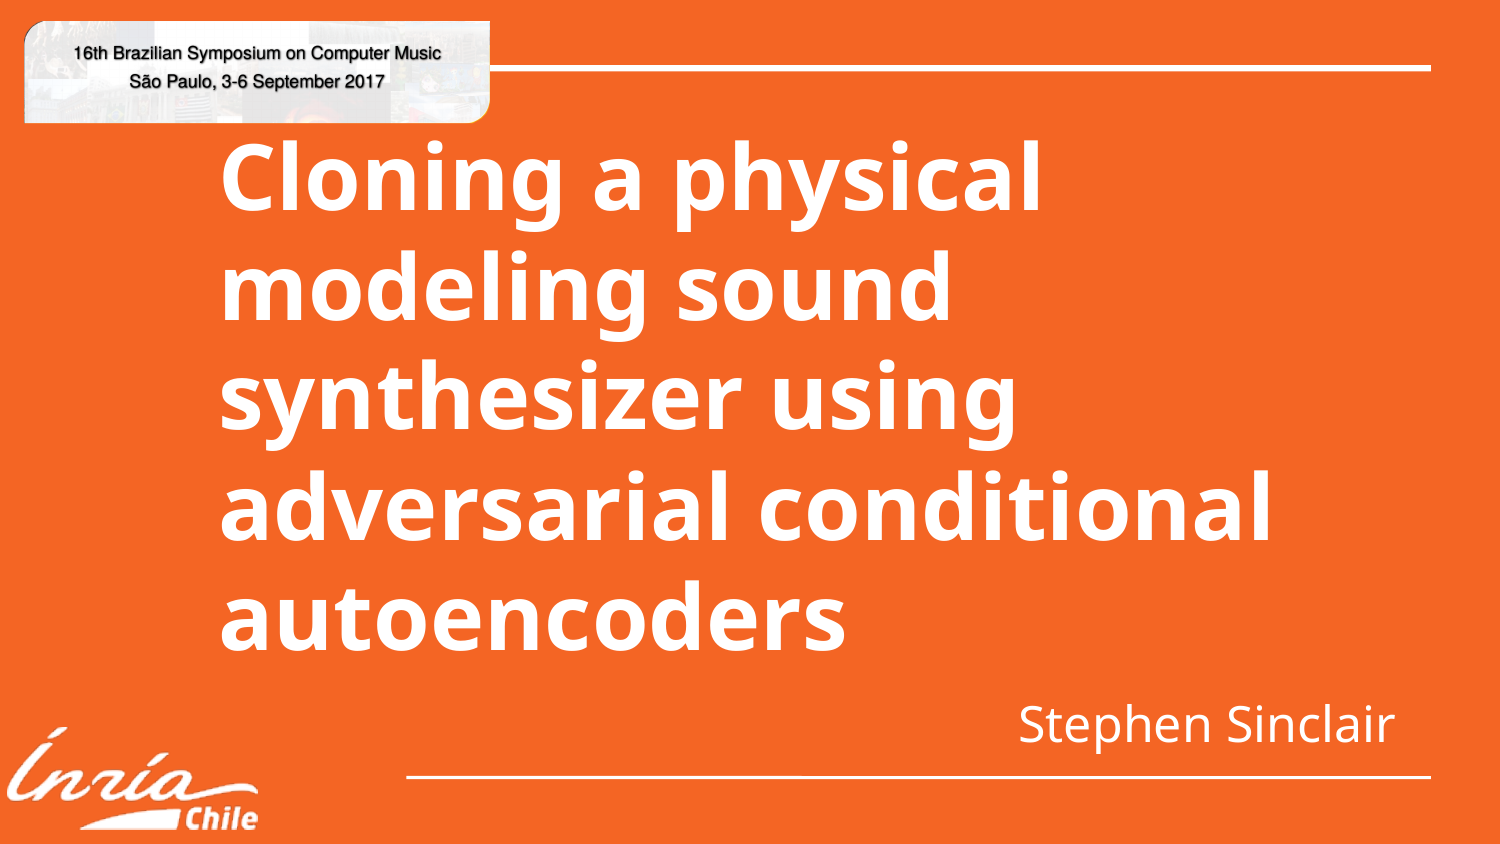

# Cloning a physical modeling sound synthesizer using adversarial conditional autoencoders
Stephen Sinclair